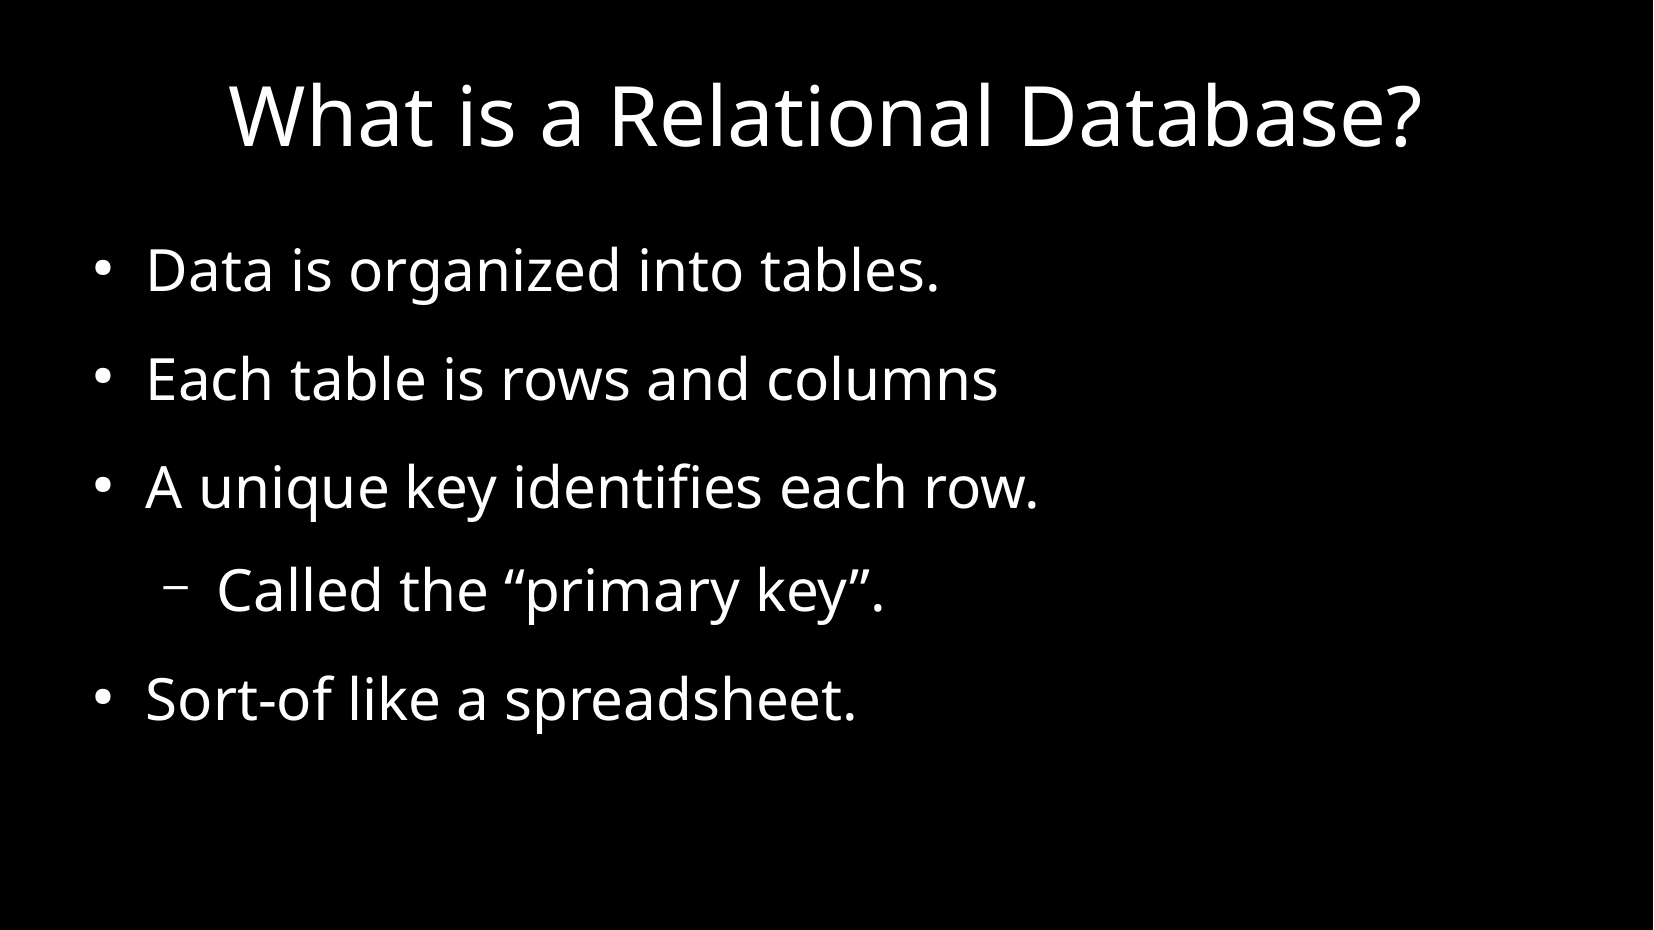

# What is a Relational Database?
Data is organized into tables.
Each table is rows and columns
A unique key identifies each row.
Called the “primary key”.
Sort-of like a spreadsheet.